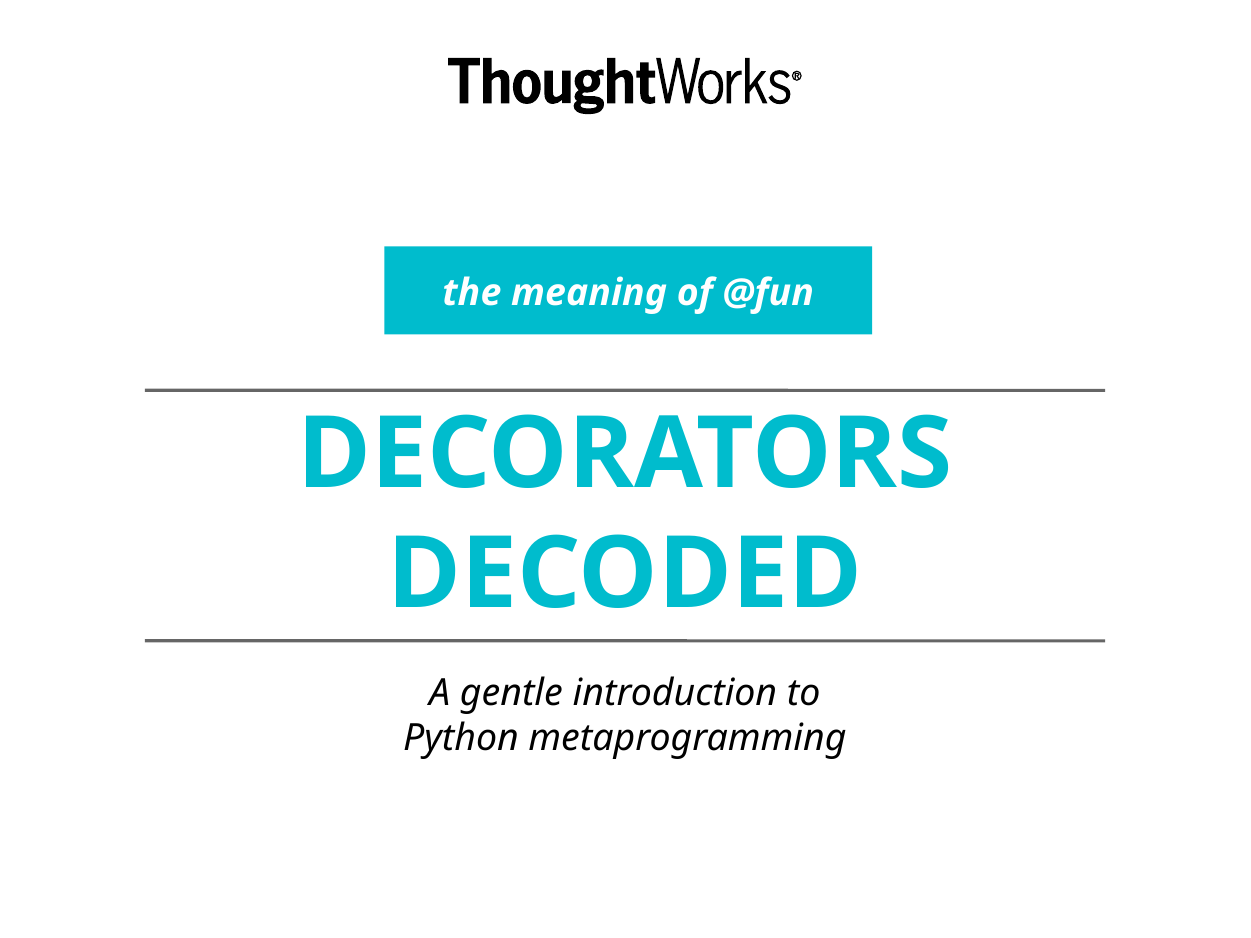

the meaning of @fun
# DECORATORS DECODED
A gentle introduction to
Python metaprogramming